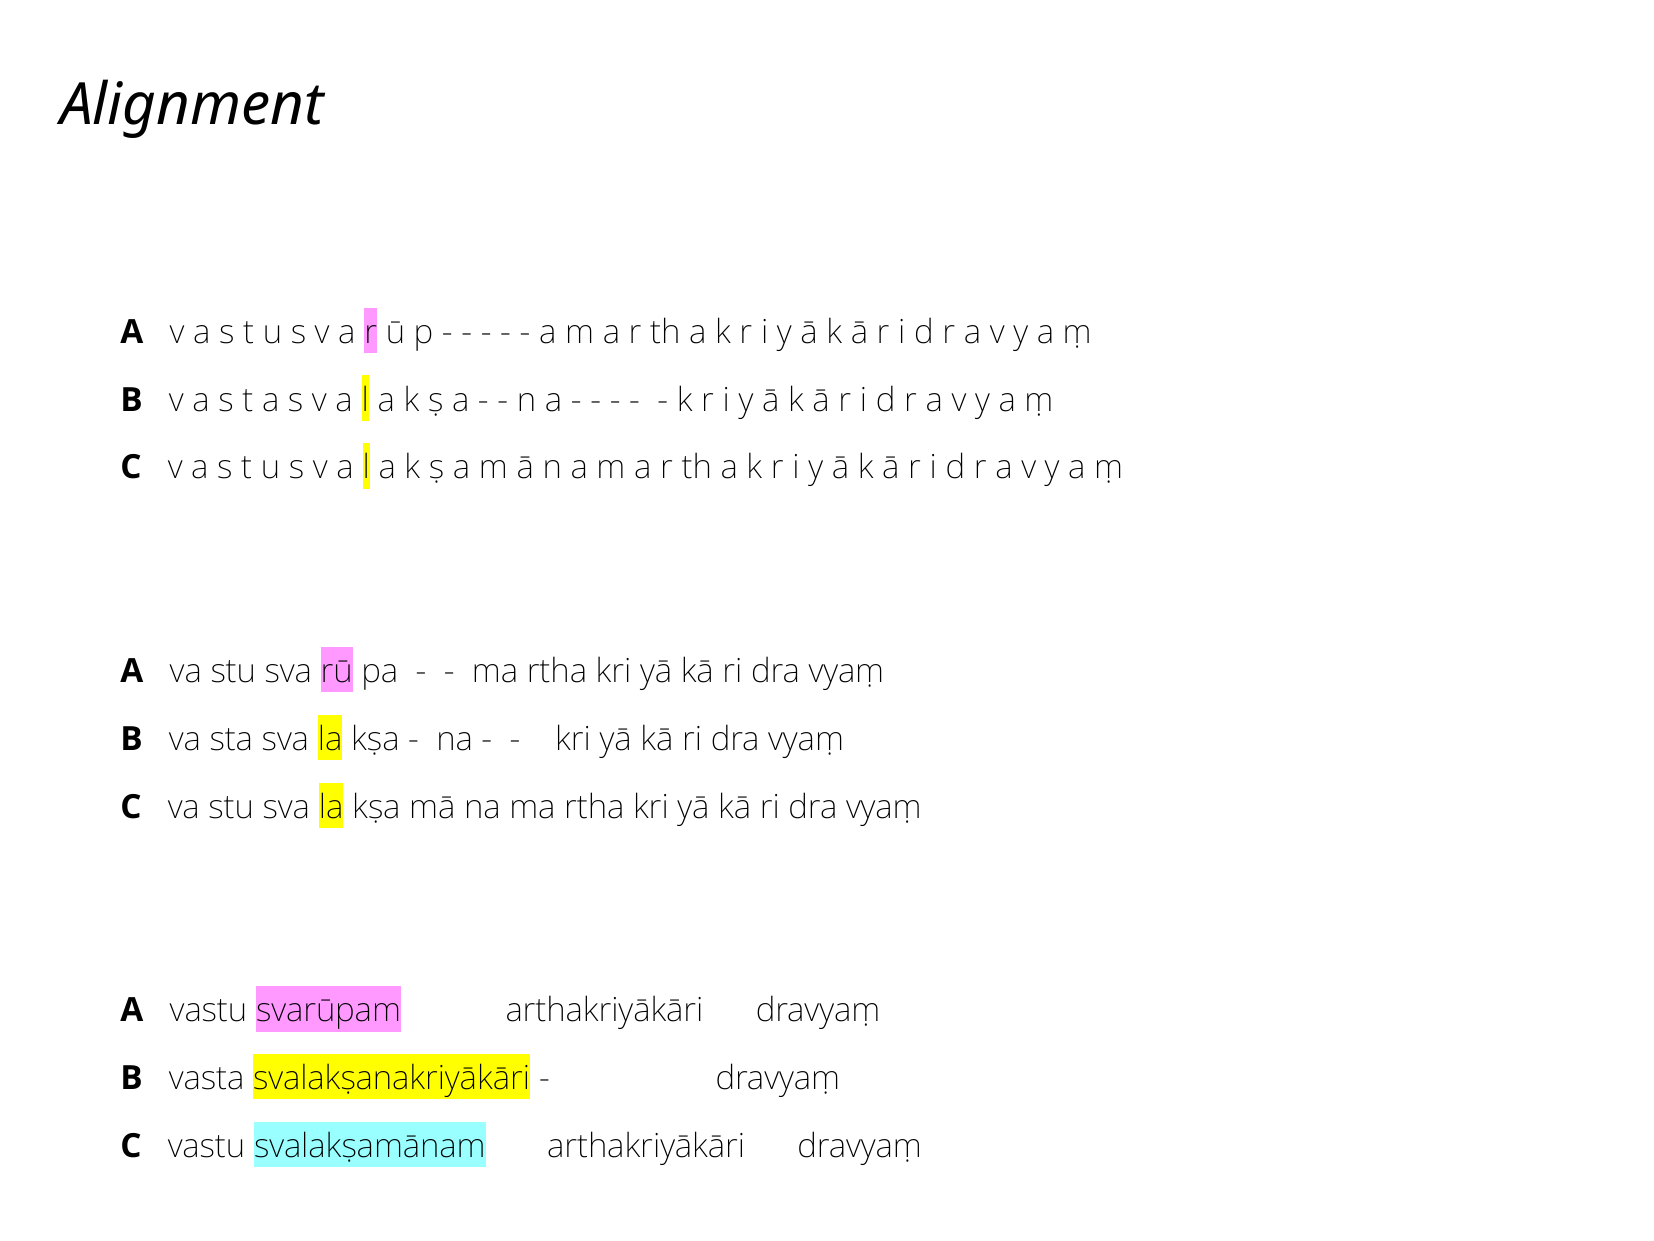

Alignment
A v a s t u s v a r ū p - - - - - a m a r th a k r i y ā k ā r i d r a v y a ṃ
B v a s t a s v a l a k ṣ a - - n a - - - - - k r i y ā k ā r i d r a v y a ṃ
C v a s t u s v a l a k ṣ a m ā n a m a r th a k r i y ā k ā r i d r a v y a ṃ
A va stu sva rū pa - - ma rtha kri yā kā ri dra vyaṃ
B va sta sva la kṣa - na - - kri yā kā ri dra vyaṃ
C va stu sva la kṣa mā na ma rtha kri yā kā ri dra vyaṃ
A vastu svarūpam arthakriyākāri dravyaṃ
B vasta svalakṣanakriyākāri - dravyaṃ
C vastu svalakṣamānam arthakriyākāri dravyaṃ